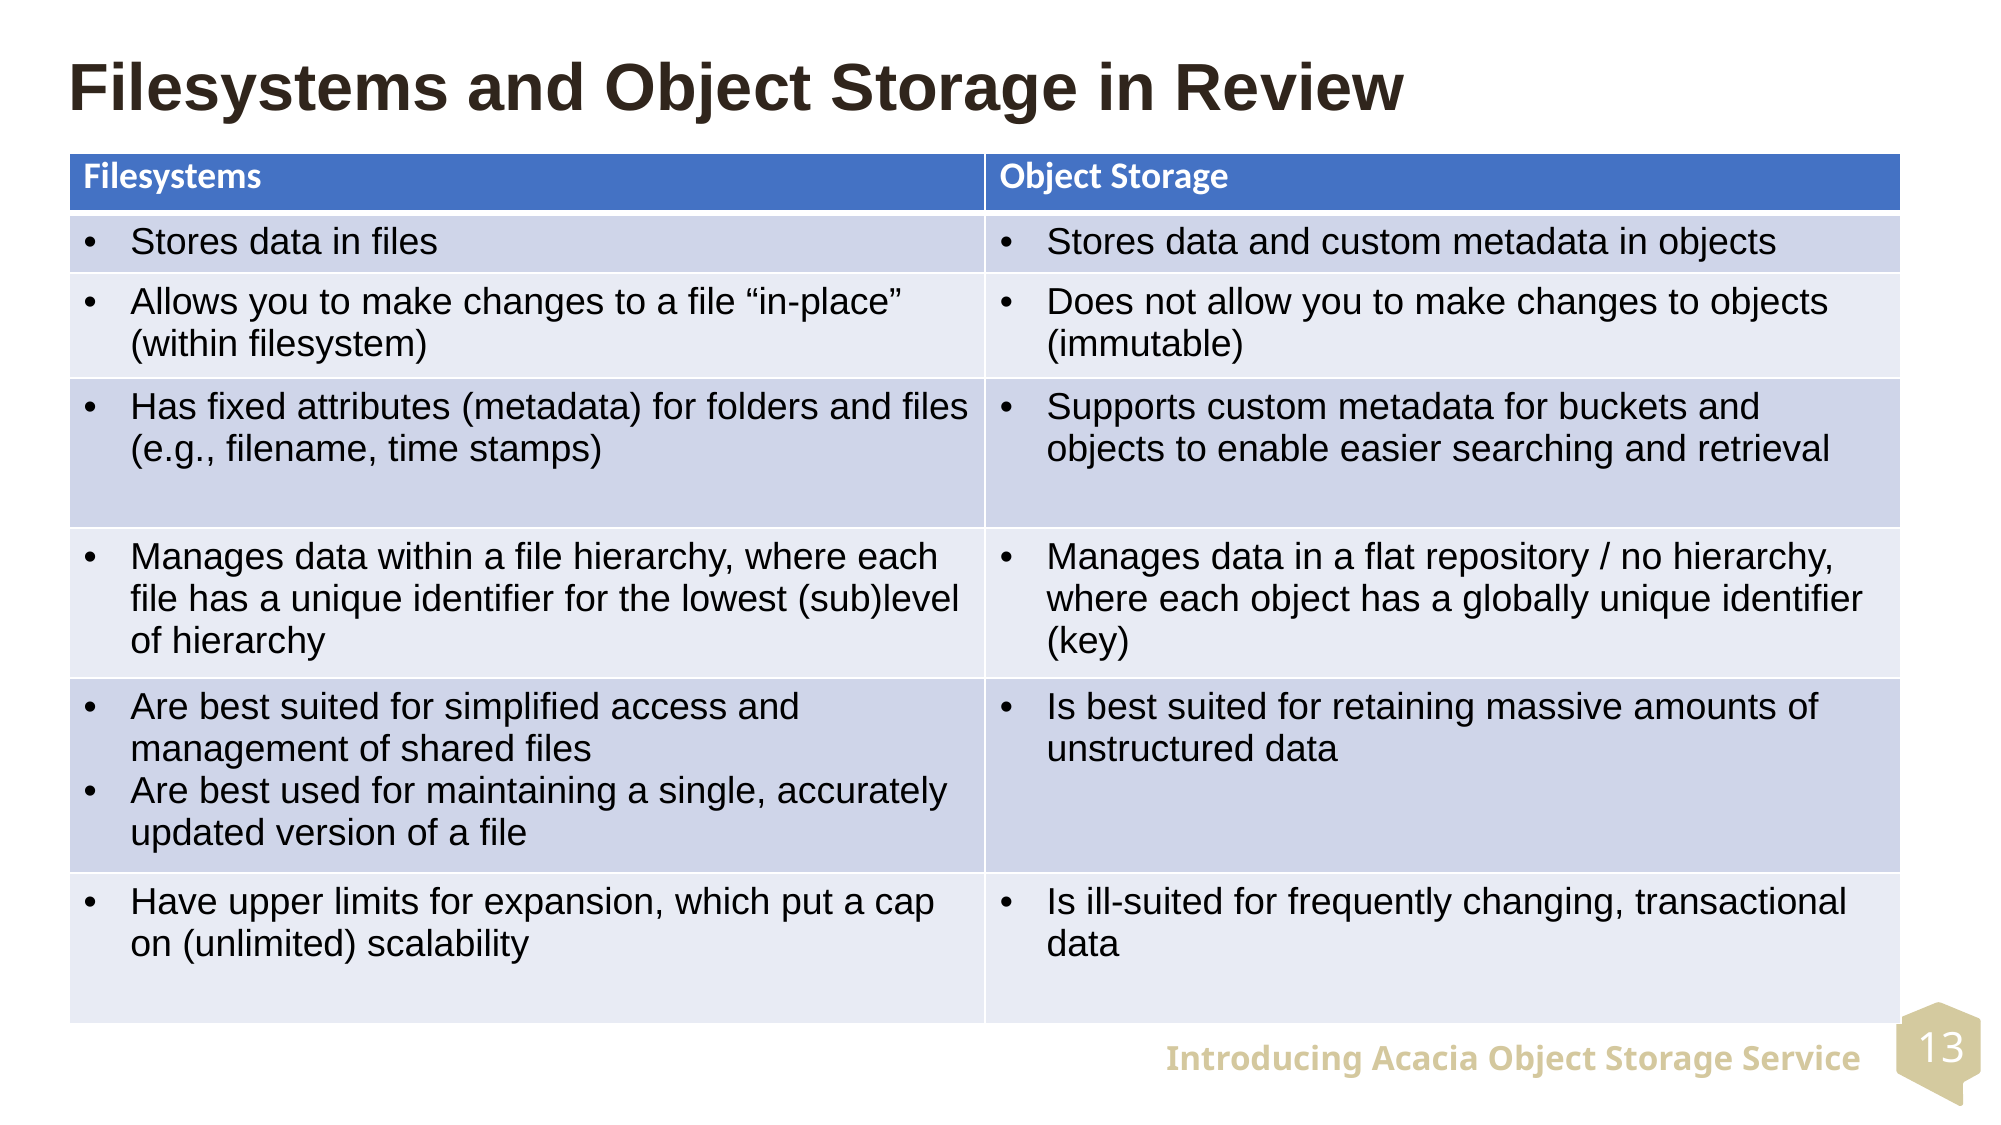

Filesystems and Object Storage in Review
| Filesystems | Object Storage |
| --- | --- |
| Stores data in files | Stores data and custom metadata in objects |
| Allows you to make changes to a file “in-place” (within filesystem) | Does not allow you to make changes to objects (immutable) |
| Has fixed attributes (metadata) for folders and files (e.g., filename, time stamps) | Supports custom metadata for buckets and objects to enable easier searching and retrieval |
| Manages data within a file hierarchy, where each file has a unique identifier for the lowest (sub)level of hierarchy | Manages data in a flat repository / no hierarchy, where each object has a globally unique identifier (key) |
| Are best suited for simplified access and management of shared files Are best used for maintaining a single, accurately updated version of a file | Is best suited for retaining massive amounts of unstructured data |
| Have upper limits for expansion, which put a cap on (unlimited) scalability | Is ill-suited for frequently changing, transactional data |
# Introducing Acacia Object Storage Service